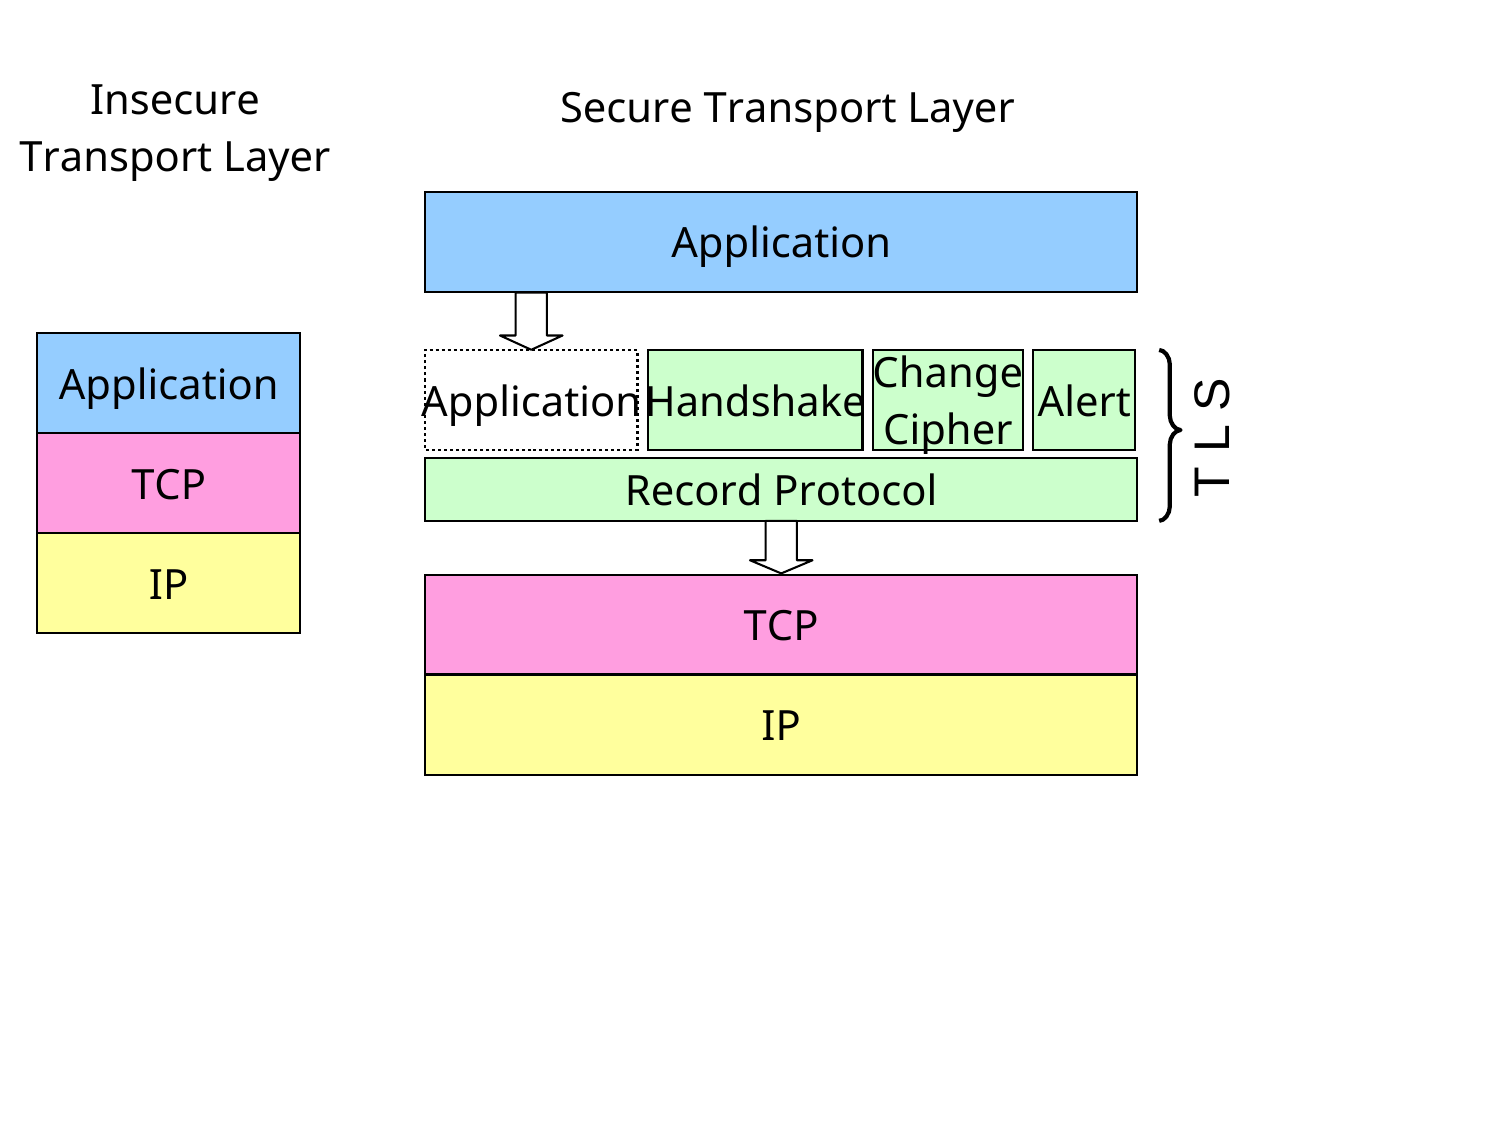

Insecure Transport Layer
Secure Transport Layer
Application
Application
Application
Handshake
Change
Cipher
Alert
T L S
TCP
Record Protocol
IP
TCP
IP